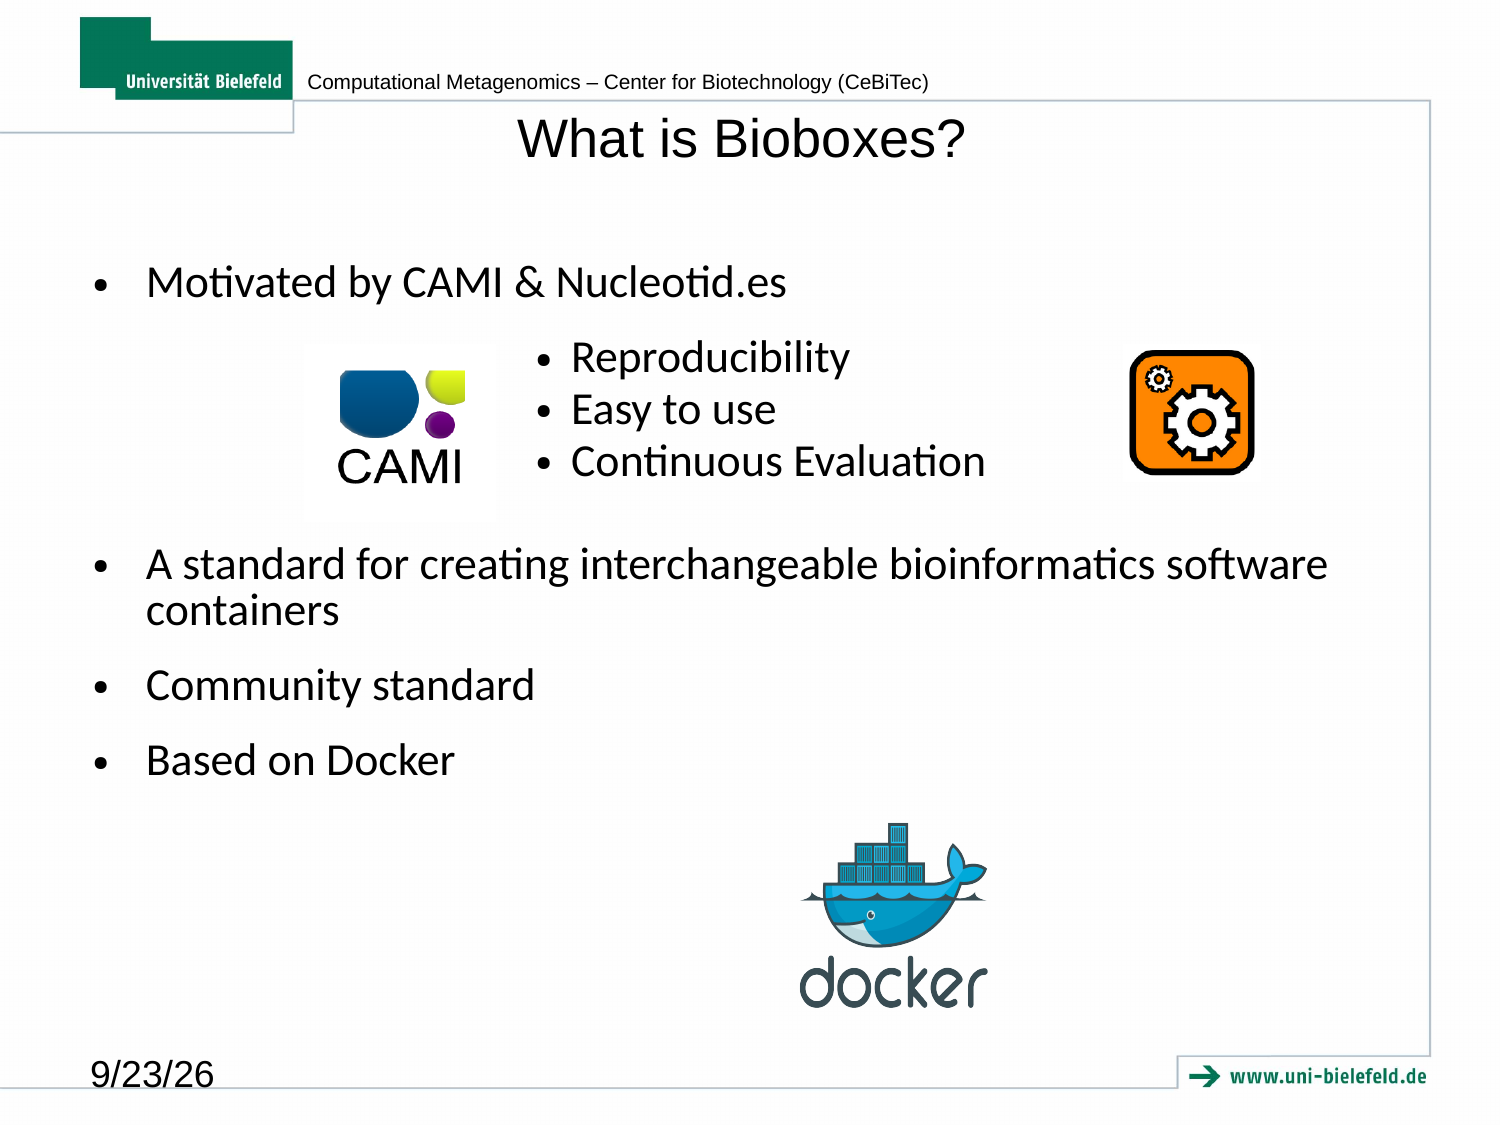

# What is Bioboxes?
Motivated by CAMI & Nucleotid.es
Reproducibility
Easy to use
Continuous Evaluation
A standard for creating interchangeable bioinformatics software containers
Community standard
Based on Docker